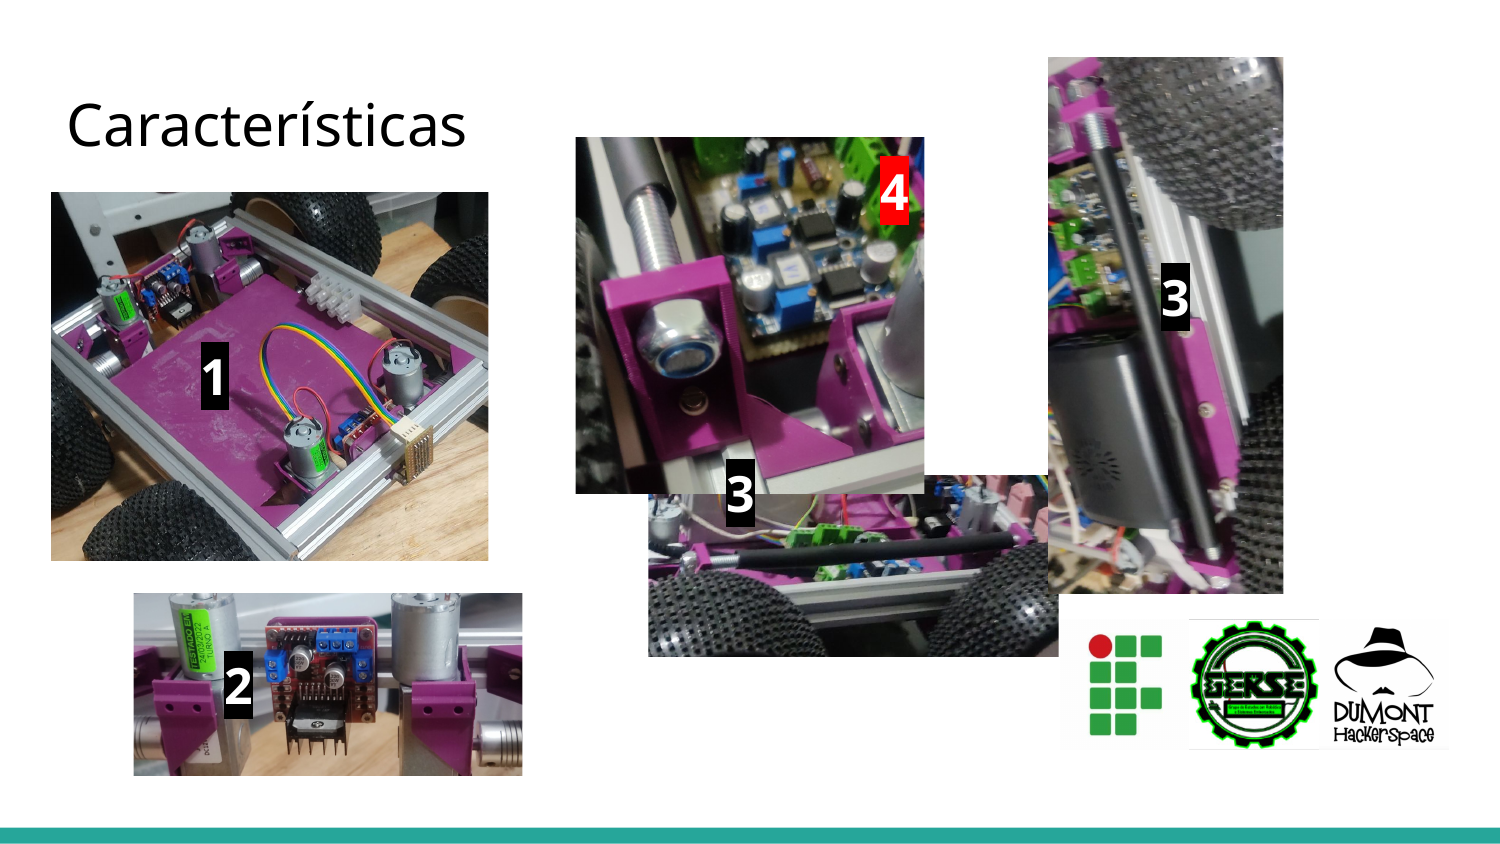

# Características
4
3
1
3
2